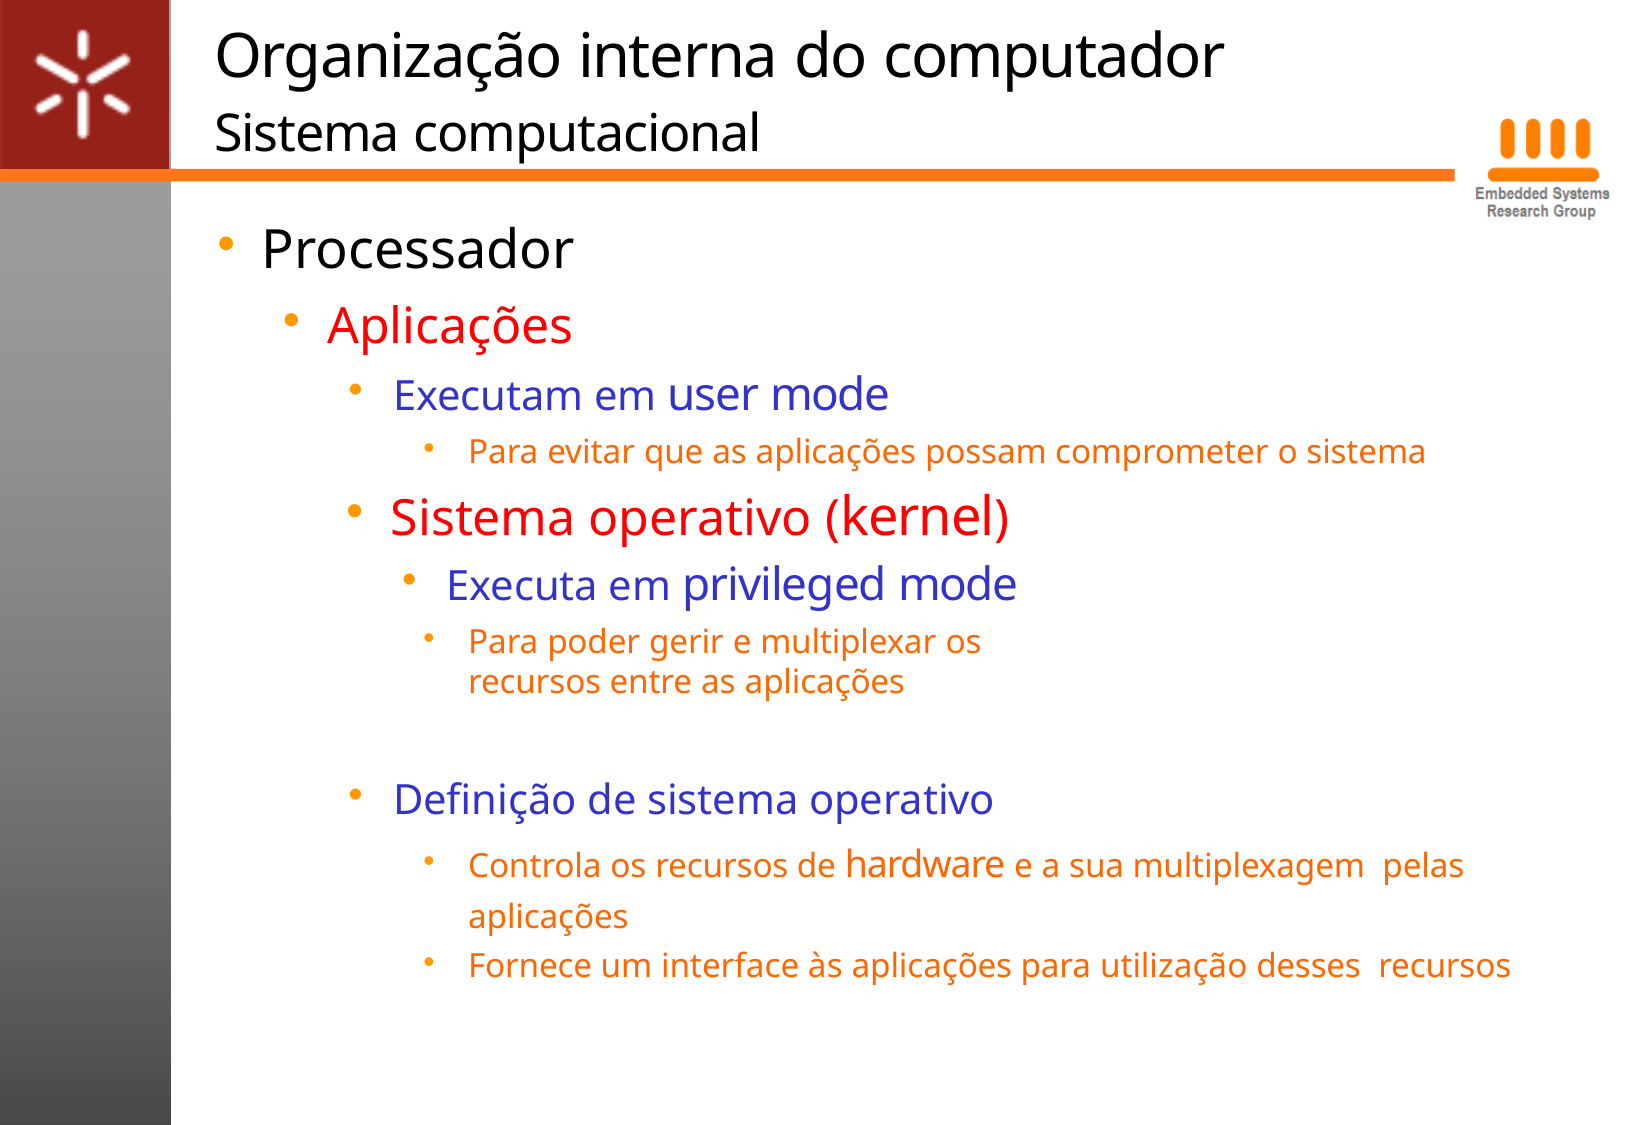

# Organização interna do computador Sistema computacional
Processador
Aplicações
Executam em user mode
Para evitar que as aplicações possam comprometer o sistema
Sistema operativo (kernel)
Executa em privileged mode
Para poder gerir e multiplexar os recursos entre as aplicações
Definição de sistema operativo
Controla os recursos de hardware e a sua multiplexagem pelas aplicações
Fornece um interface às aplicações para utilização desses recursos